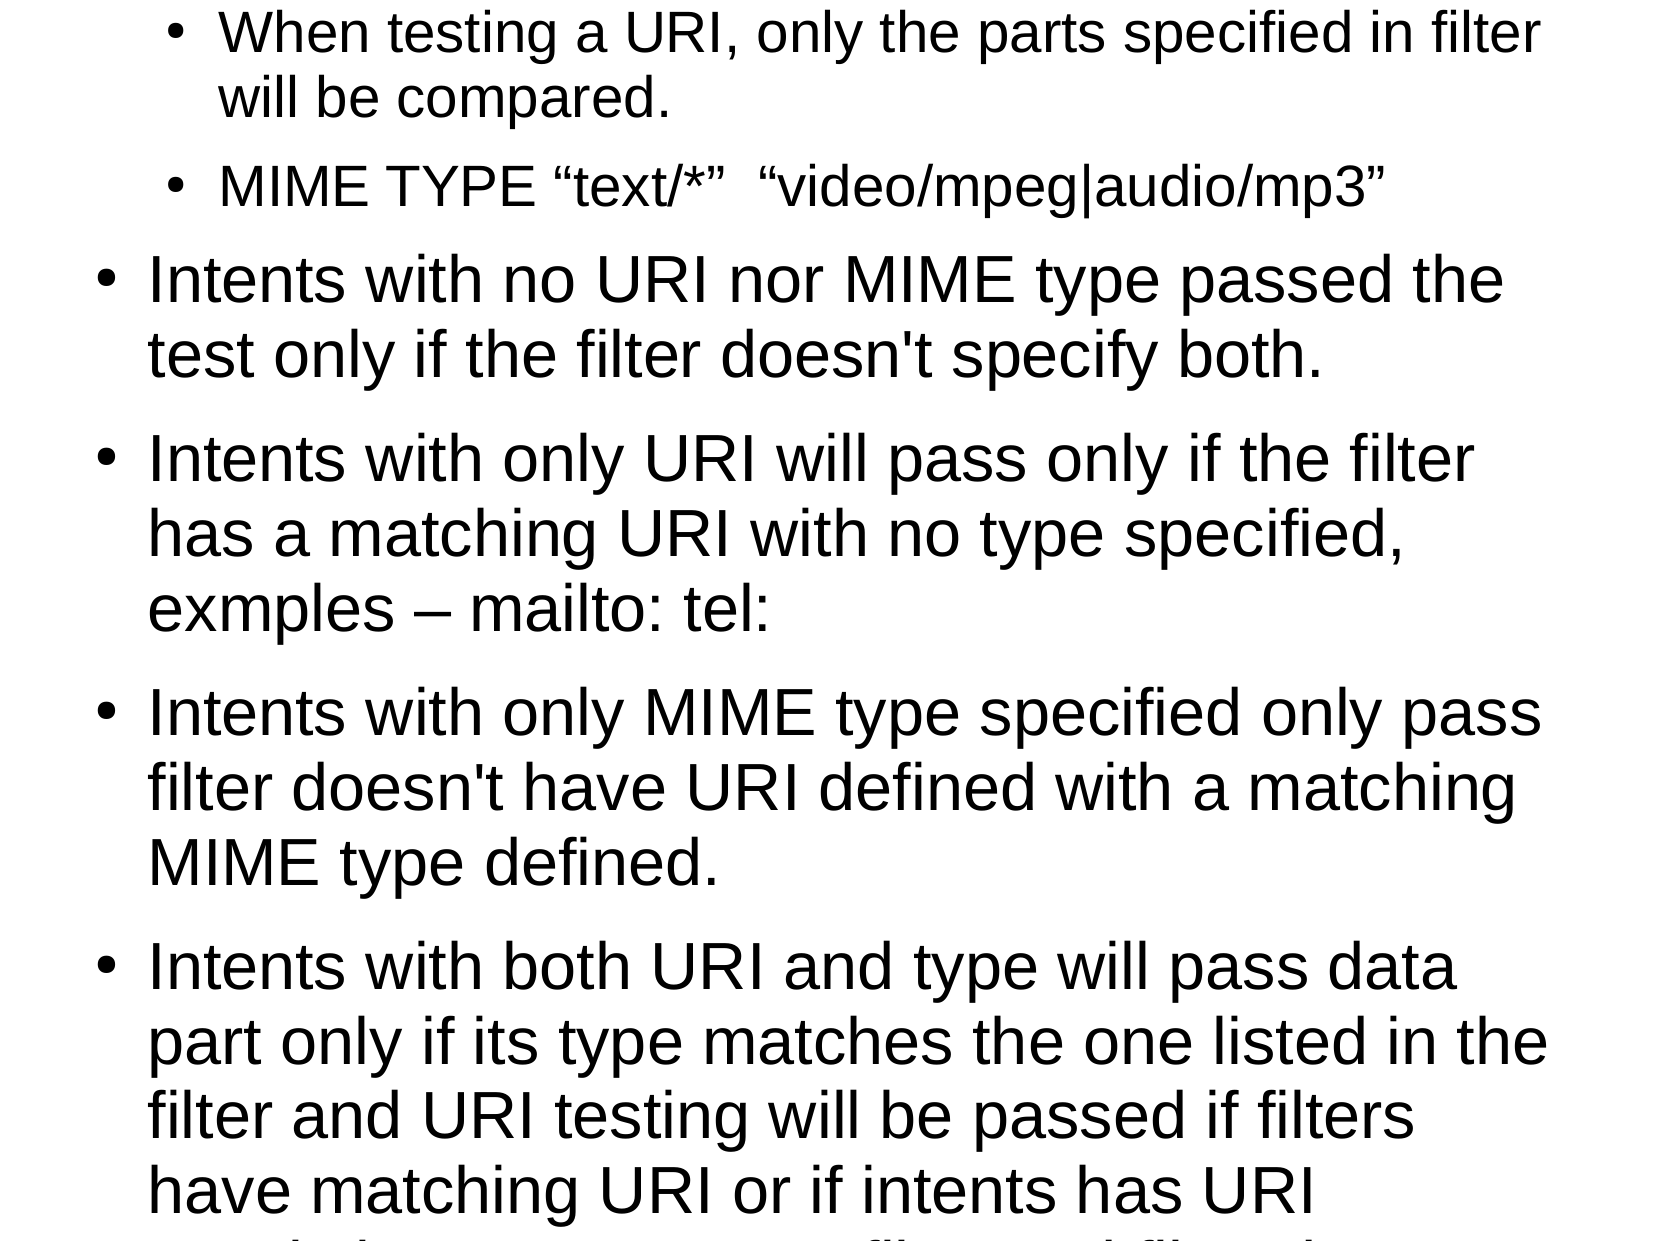

# When testing a URI, only the parts specified in filter will be compared.
MIME TYPE “text/*” “video/mpeg|audio/mp3”
Intents with no URI nor MIME type passed the test only if the filter doesn't specify both.
Intents with only URI will pass only if the filter has a matching URI with no type specified, exmples – mailto: tel:
Intents with only MIME type specified only pass filter doesn't have URI defined with a matching MIME type defined.
Intents with both URI and type will pass data part only if its type matches the one listed in the filter and URI testing will be passed if filters have matching URI or if intents has URI consisting “content:” or “file:” and filter doesn't specify a URI